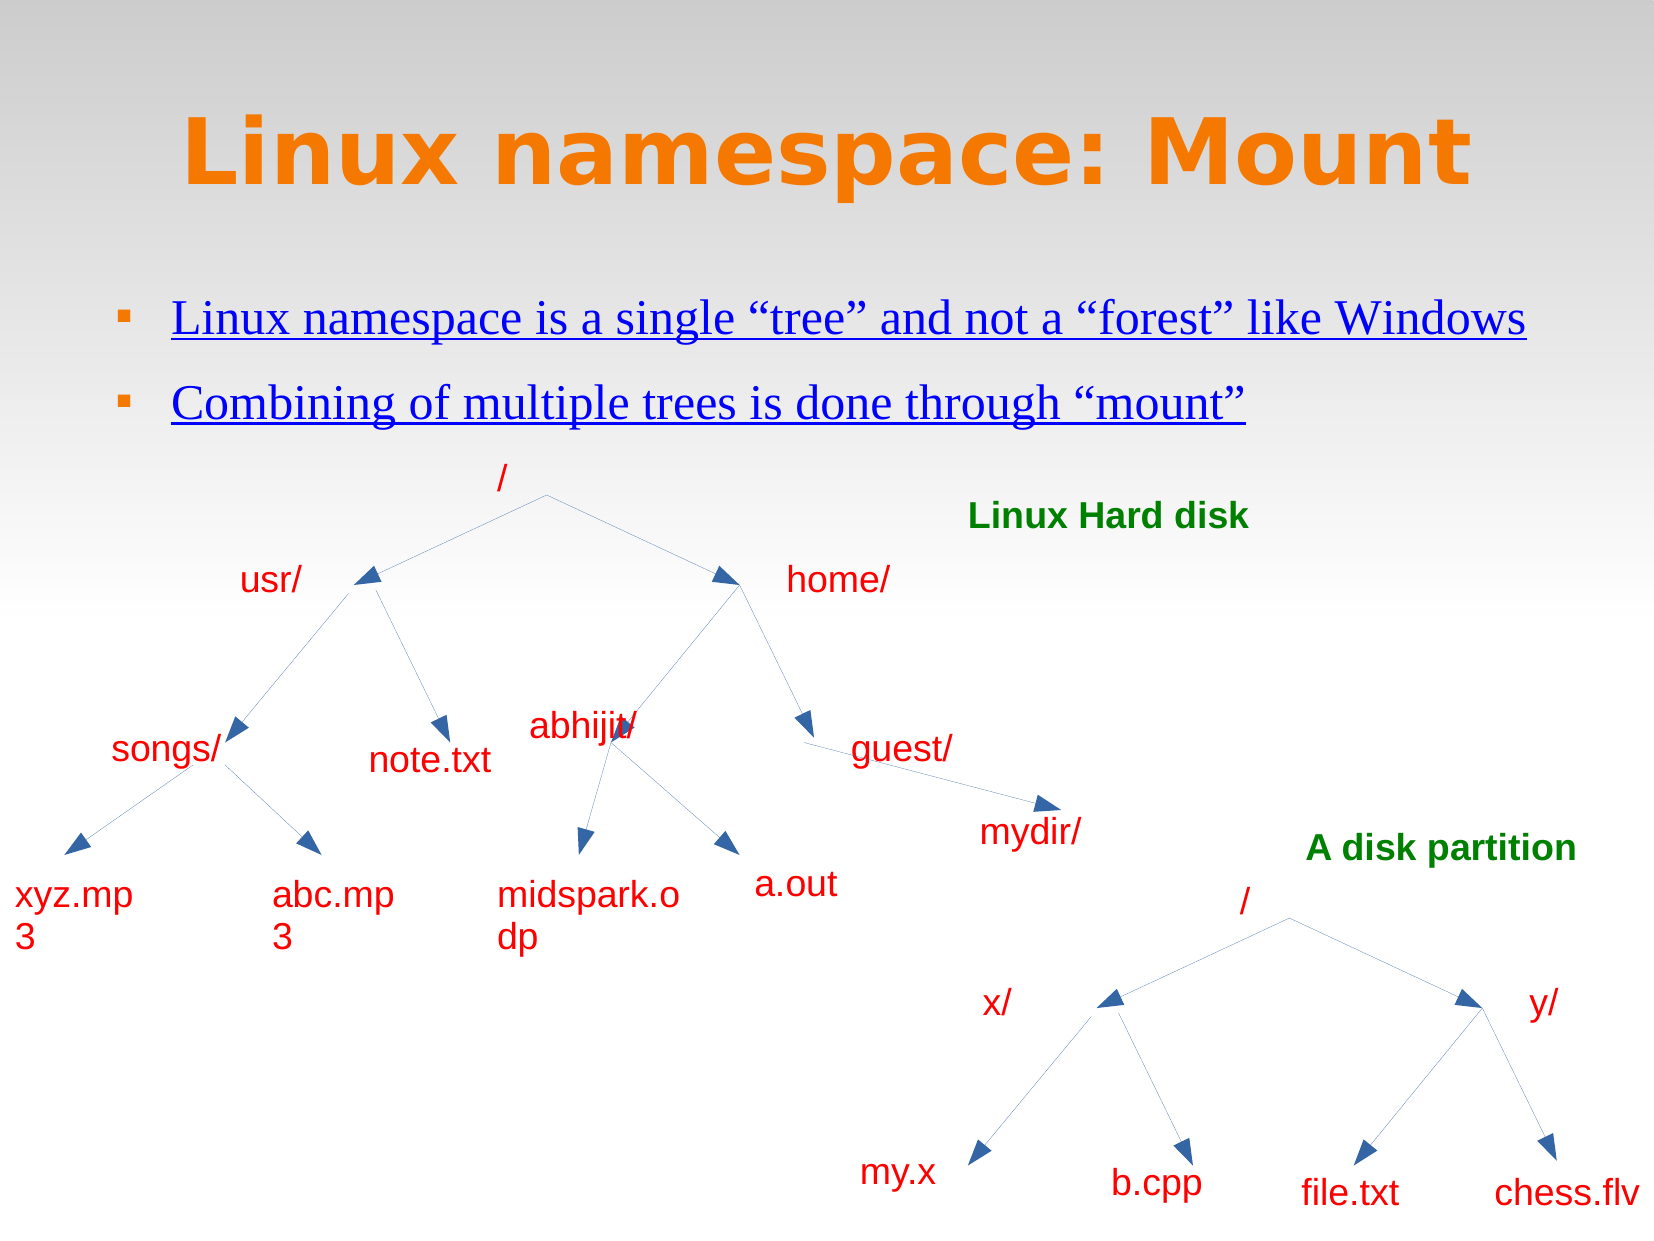

# Linux namespace: Mount
Linux namespace is a single “tree” and not a “forest” like Windows
Combining of multiple trees is done through “mount”
/
usr/
home/
abhijit/
songs/
guest/
note.txt
mydir/
a.out
xyz.mp3
abc.mp3
midspark.odp
Linux Hard disk
A disk partition
/
x/
y/
my.x
b.cpp
file.txt
chess.flv